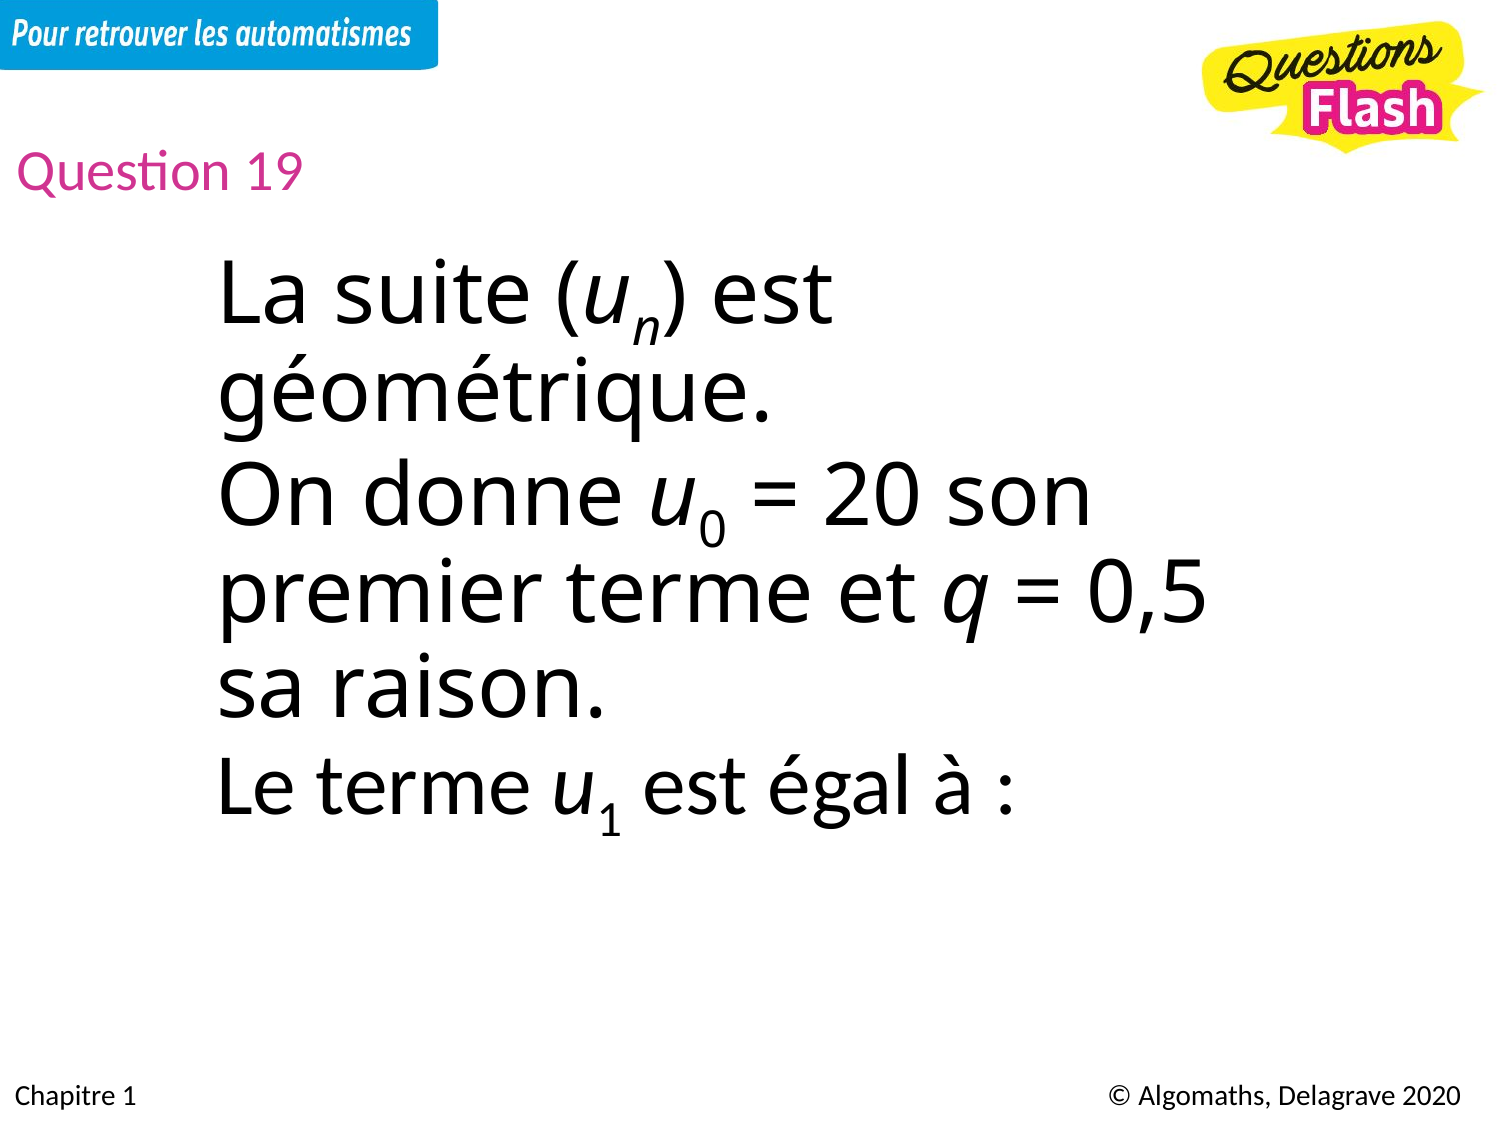

Question 19
# La suite (un) est géométrique. On donne u0 = 20 son premier terme et q = 0,5 sa raison.
Le terme u1 est égal à :